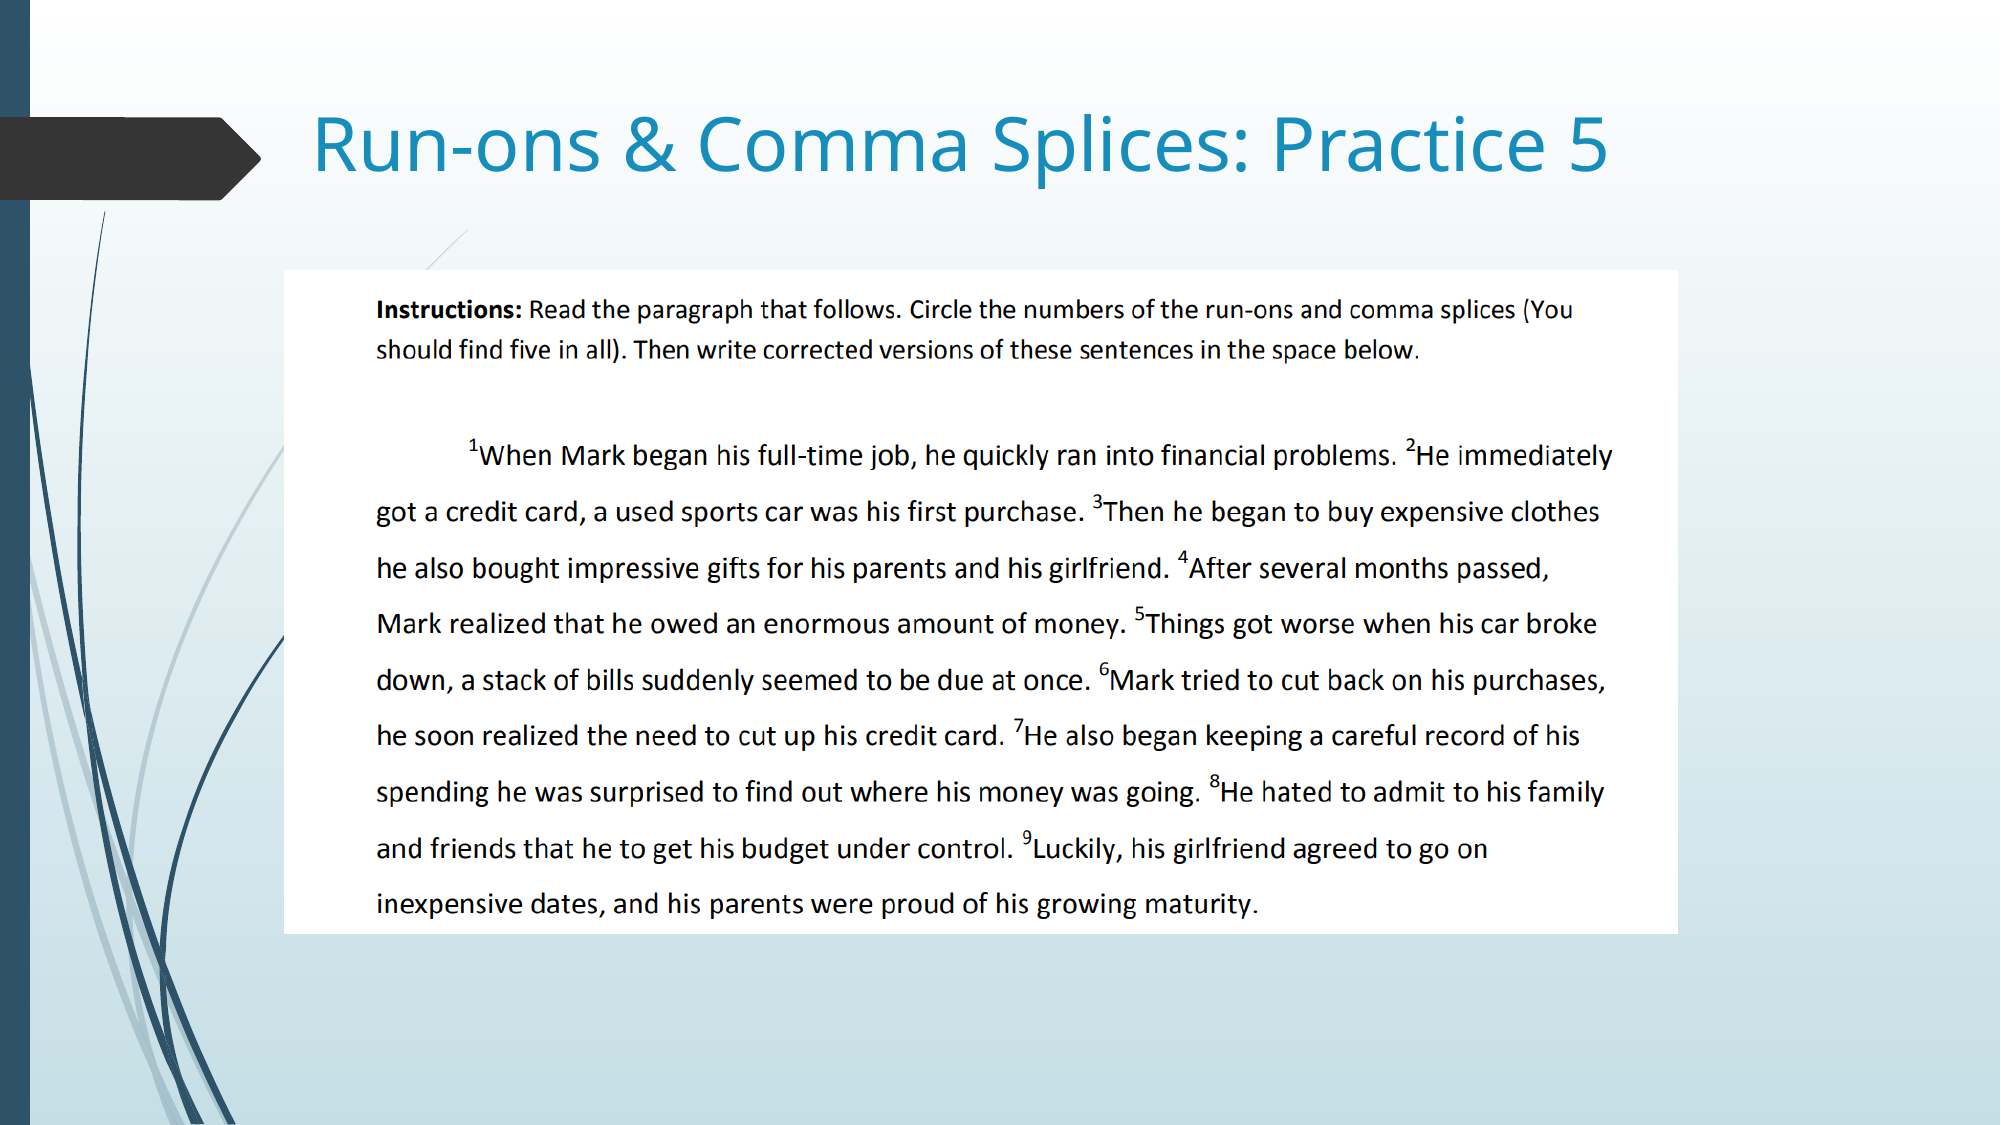

# Run-ons & Comma Splices: Practice 5